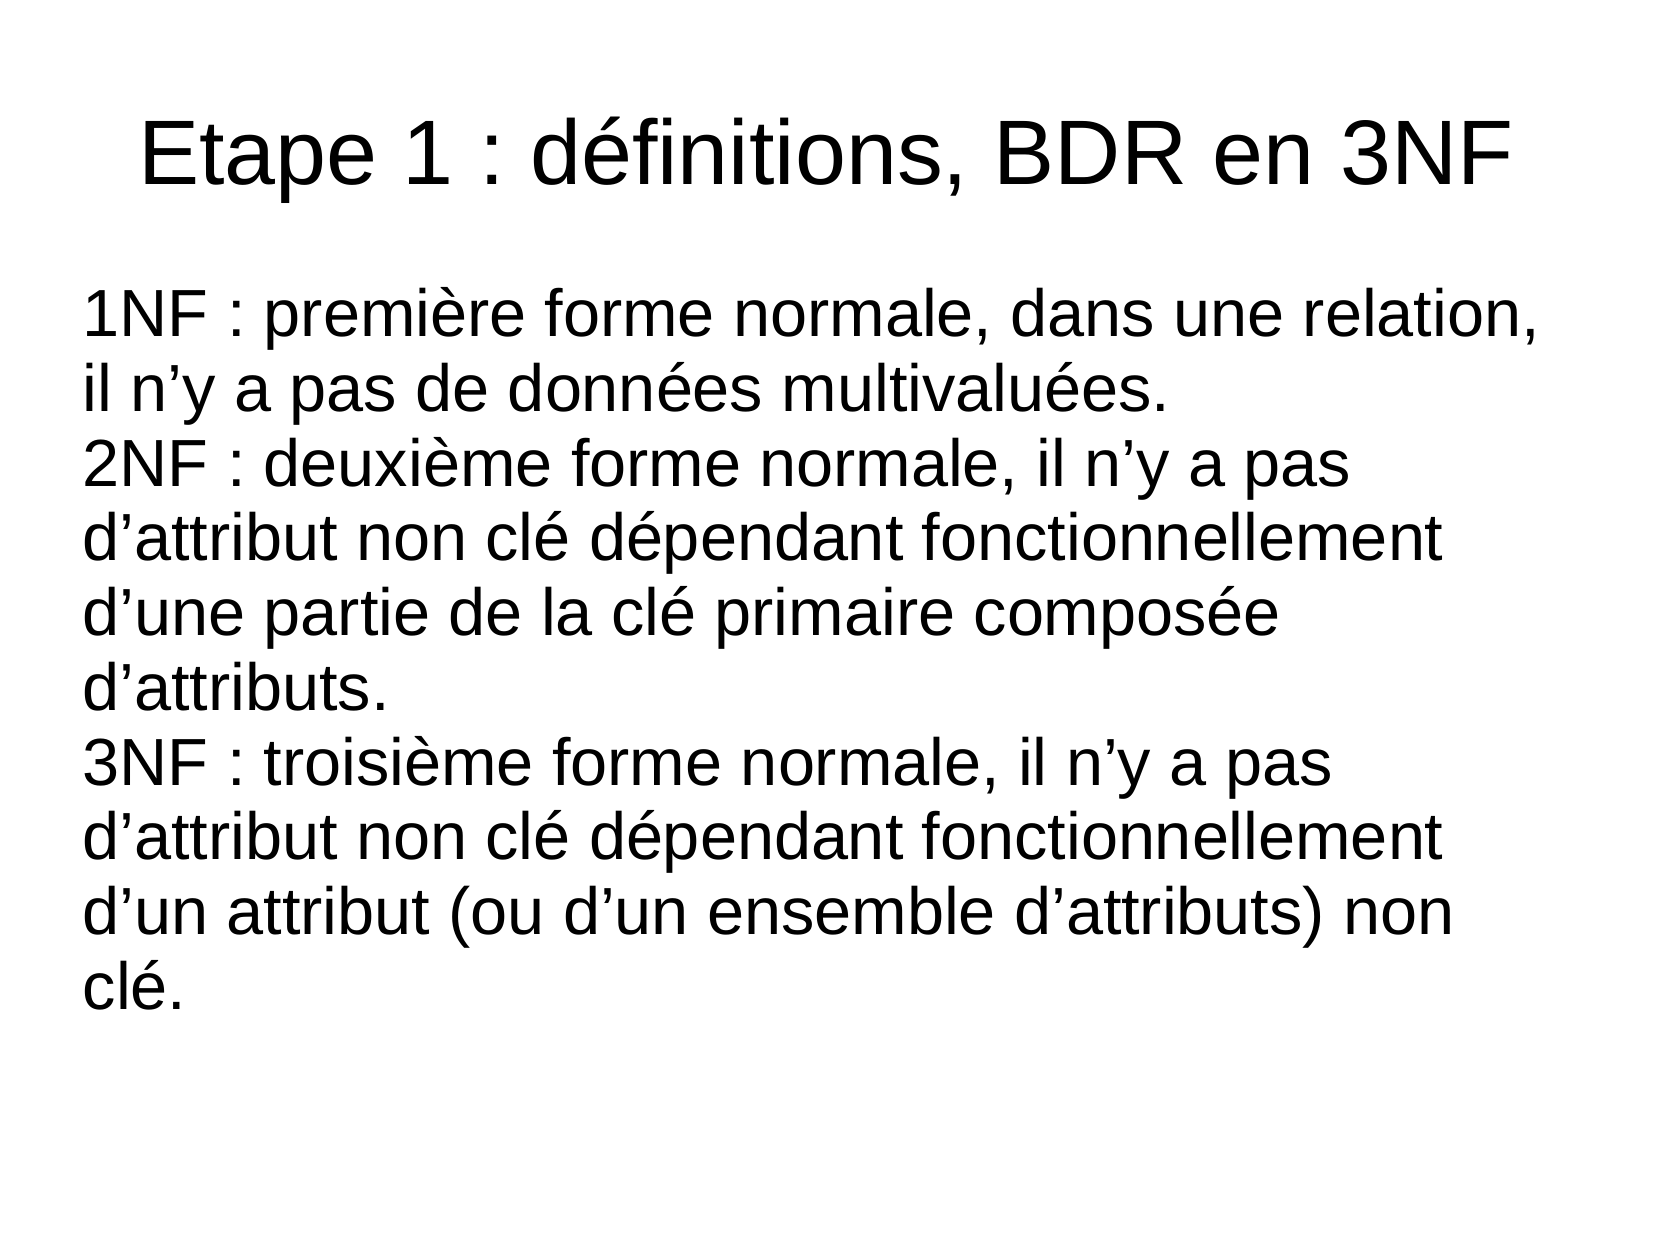

# Etape 1 : définitions, BDR en 3NF
1NF : première forme normale, dans une relation, il n’y a pas de données multivaluées.
2NF : deuxième forme normale, il n’y a pas d’attribut non clé dépendant fonctionnellement d’une partie de la clé primaire composée d’attributs.
3NF : troisième forme normale, il n’y a pas d’attribut non clé dépendant fonctionnellement d’un attribut (ou d’un ensemble d’attributs) non clé.